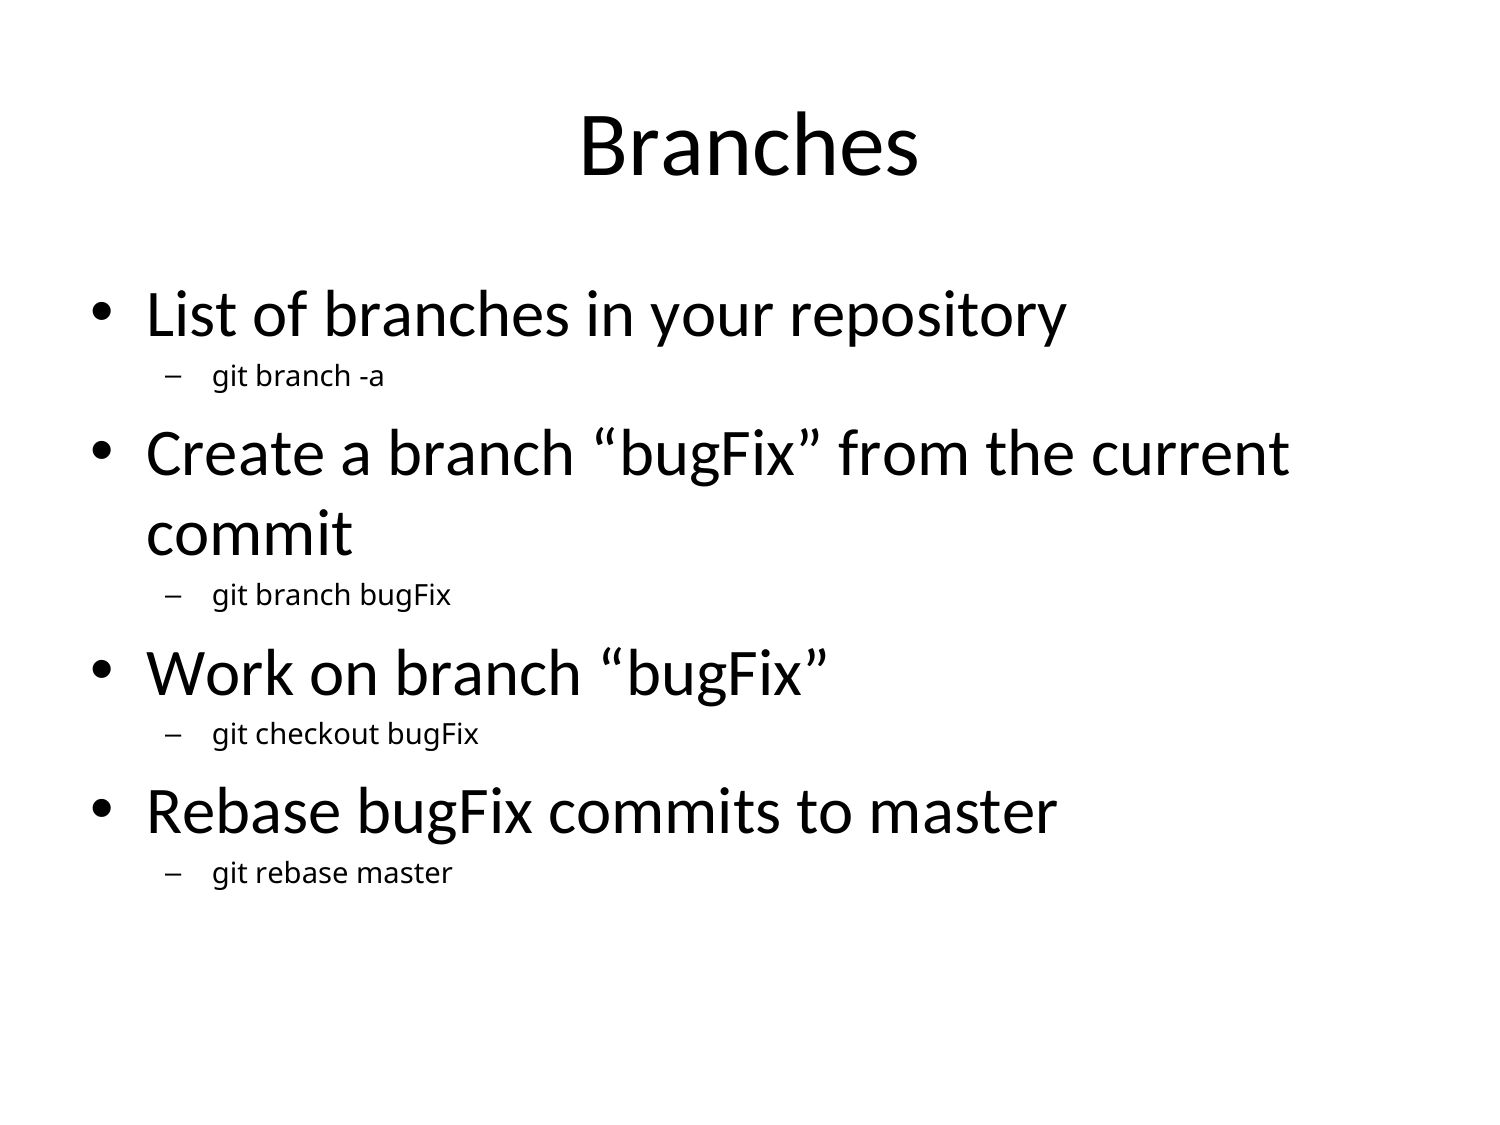

# Branches
List of branches in your repository
git branch -a
Create a branch “bugFix” from the current commit
git branch bugFix
Work on branch “bugFix”
git checkout bugFix
Rebase bugFix commits to master
git rebase master